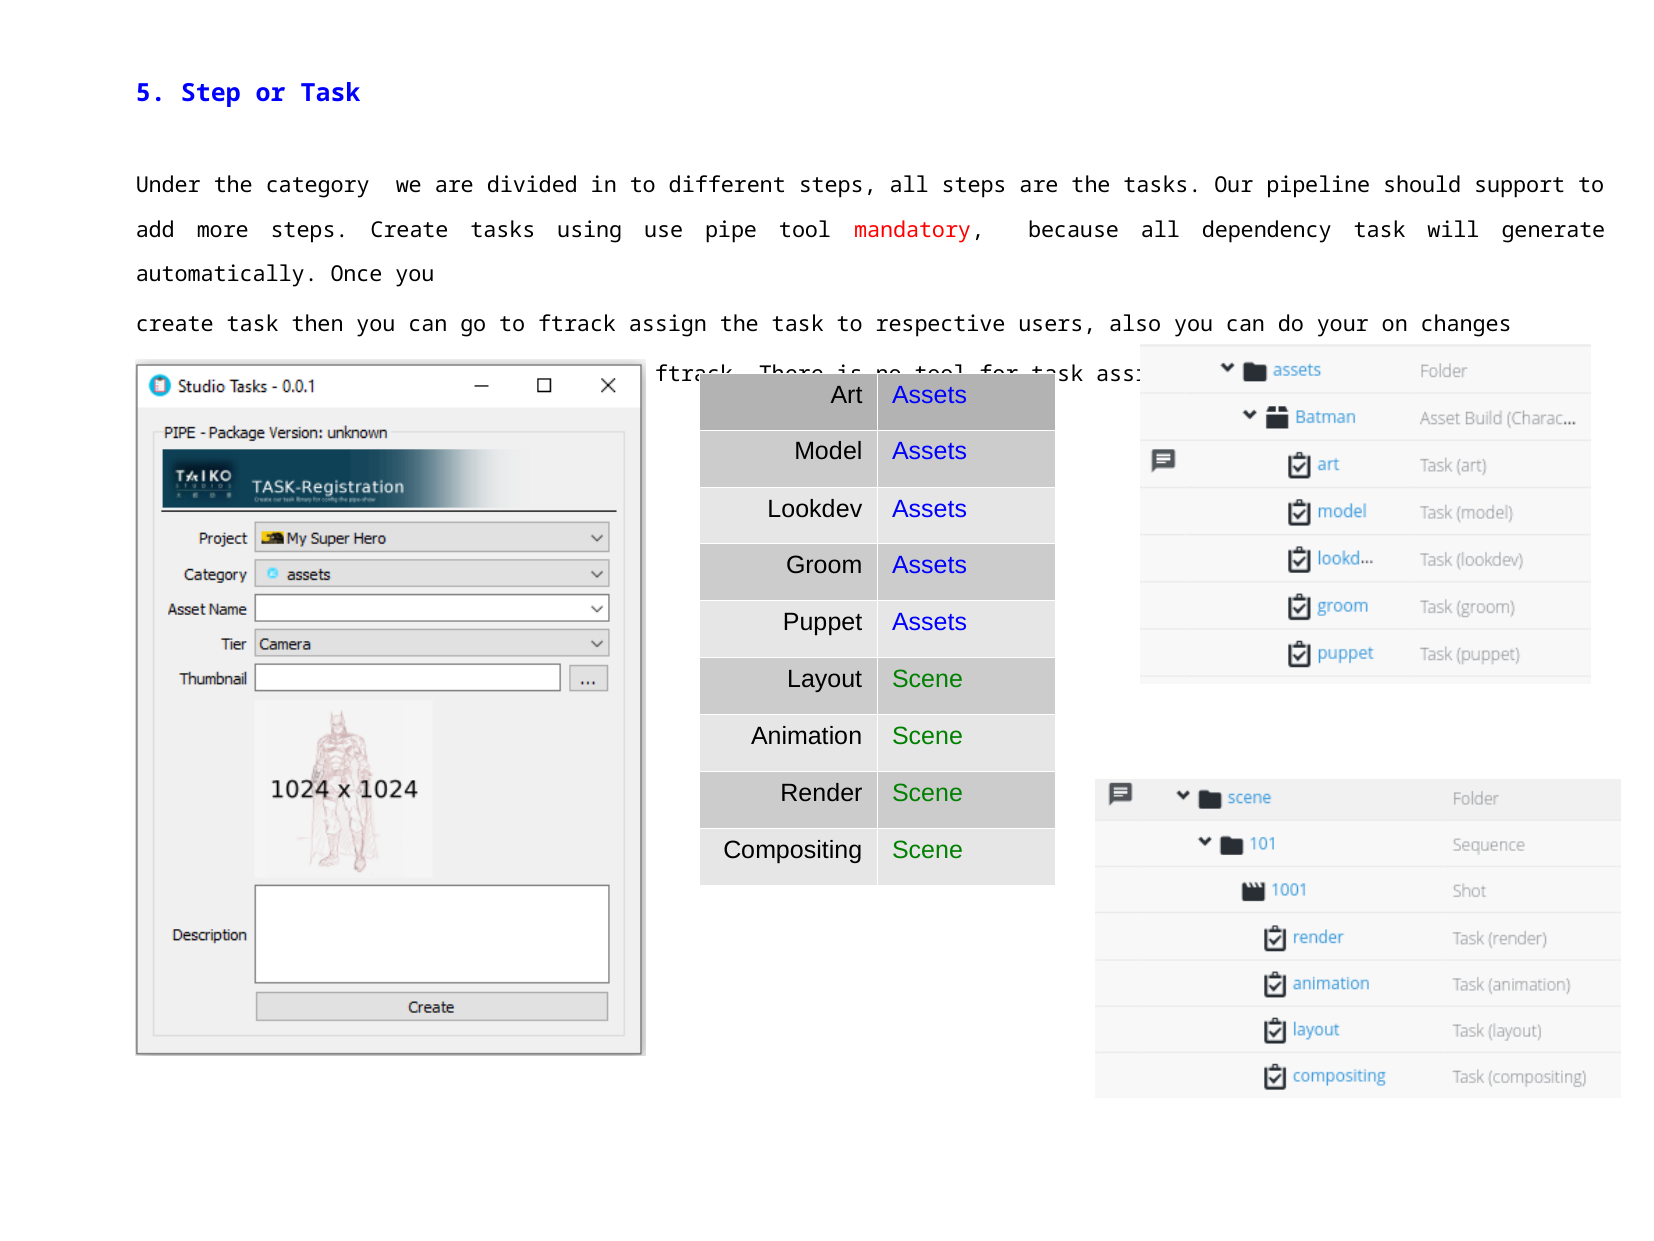

5. Step or Task
Under the category we are divided in to different steps, all steps are the tasks. Our pipeline should support to add more steps. Create tasks using use pipe tool mandatory, because all dependency task will generate automatically. Once you
create task then you can go to ftrack assign the task to respective users, also you can do your on changes
All the task assignment has to done via ftrack. There is no tool for task assignment.
| Art | Assets |
| --- | --- |
| Model | Assets |
| Lookdev | Assets |
| Groom | Assets |
| Puppet | Assets |
| Layout | Scene |
| Animation | Scene |
| Render | Scene |
| Compositing | Scene |